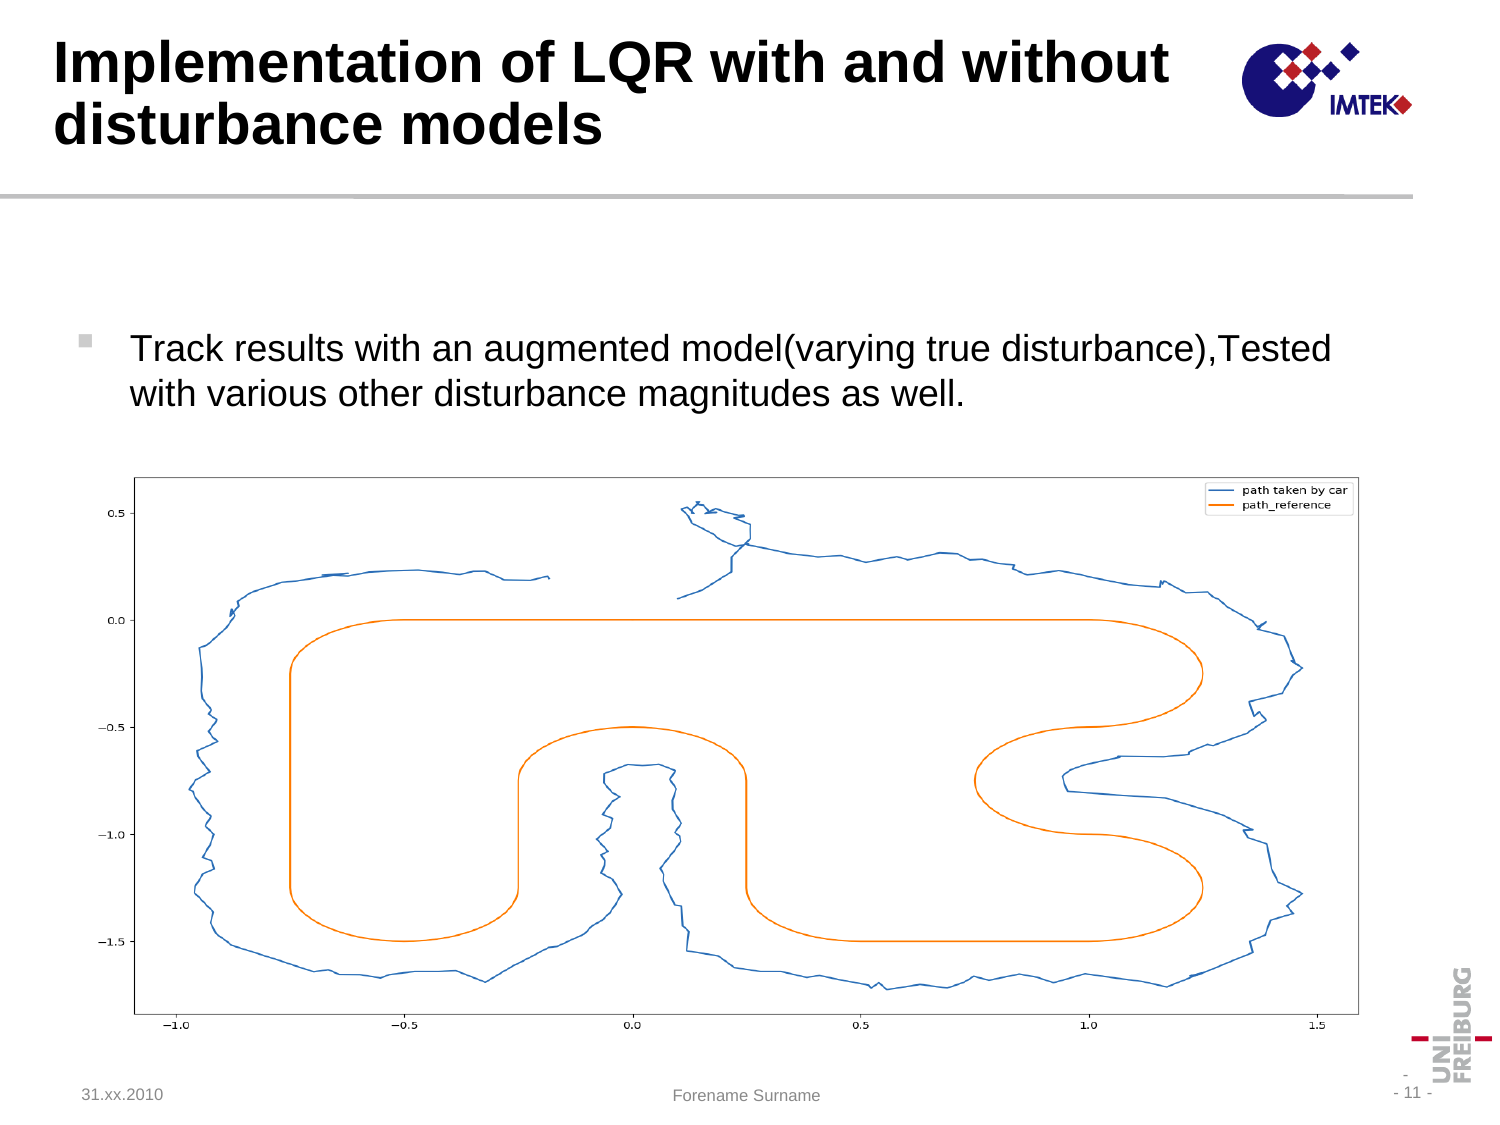

Implementation of LQR with and without disturbance models
Track results with an augmented model(varying true disturbance),Tested with various other disturbance magnitudes as well.
-
 31.xx.2010
Forename Surname